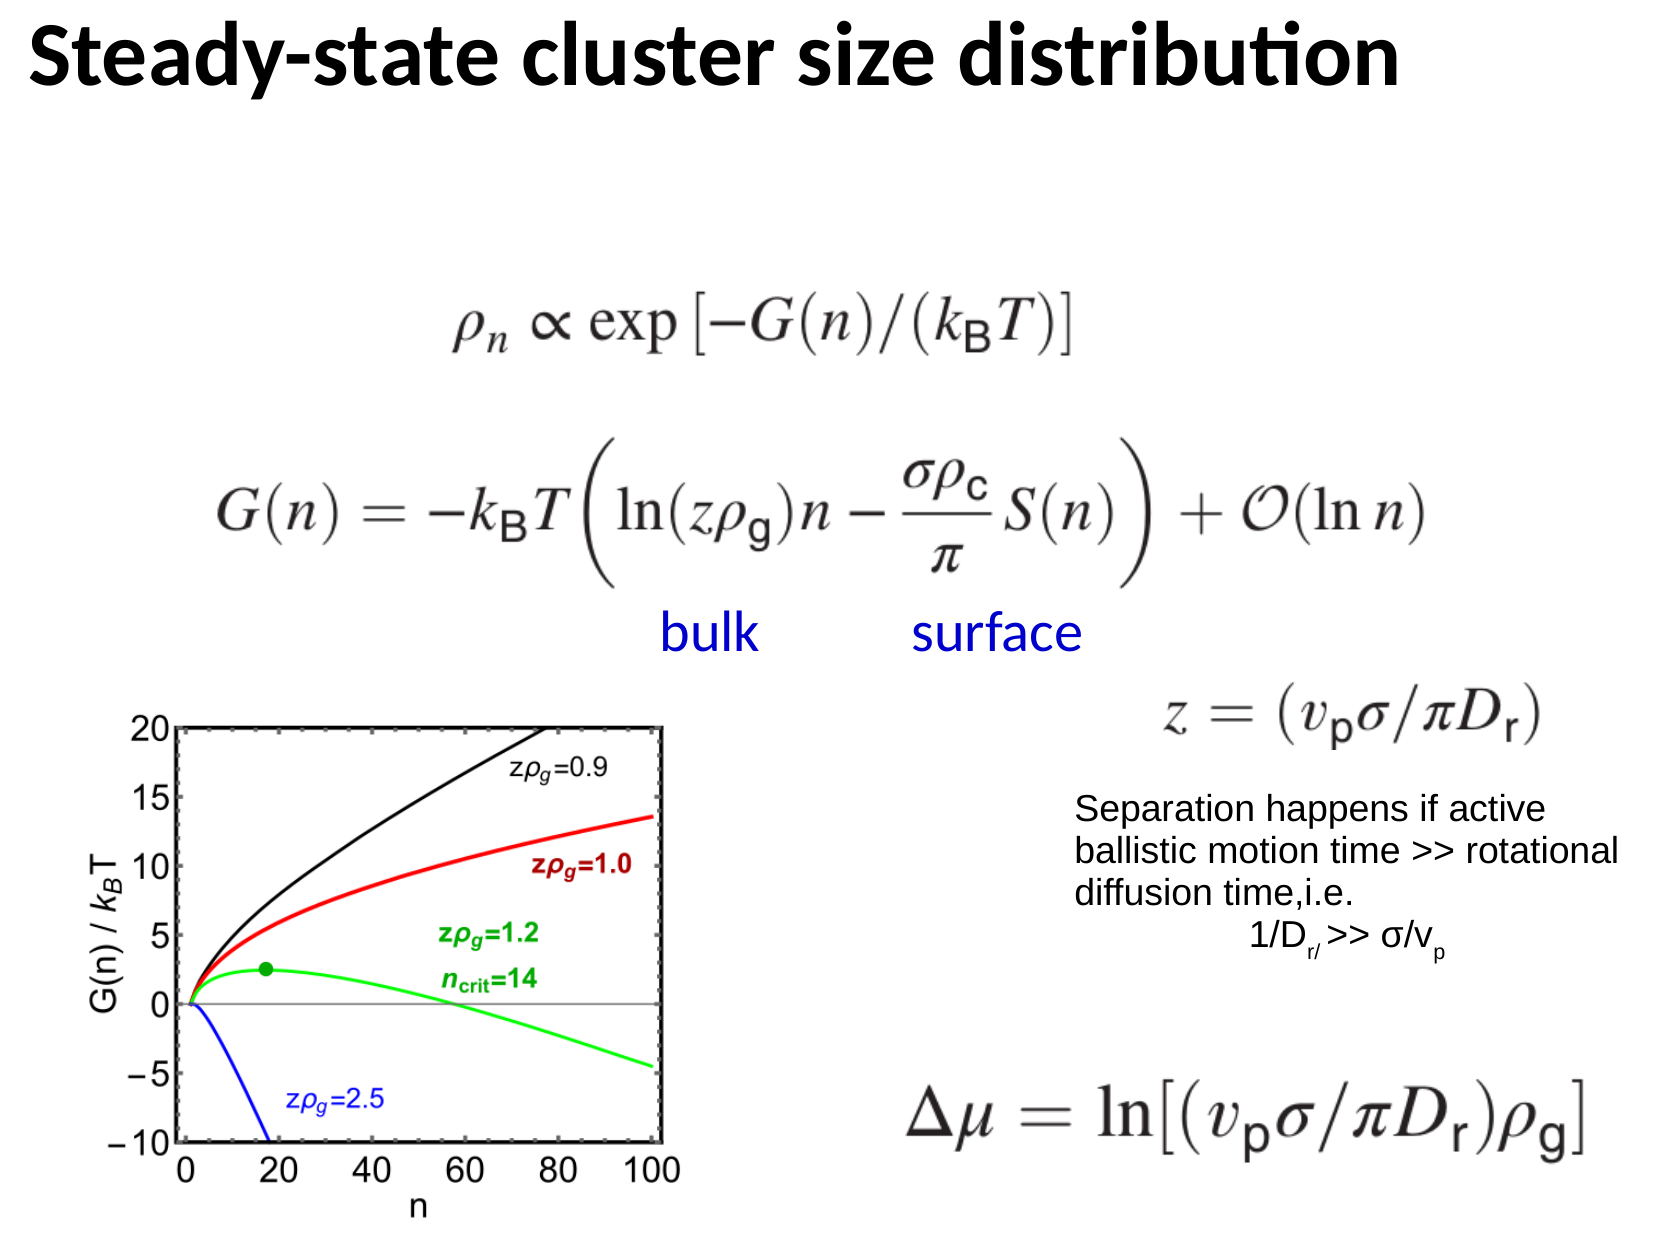

# Steady-state cluster size distribution
bulk
surface
Separation happens if active ballistic motion time >> rotational diffusion time,i.e.
1/Dr/ >> σ/vp